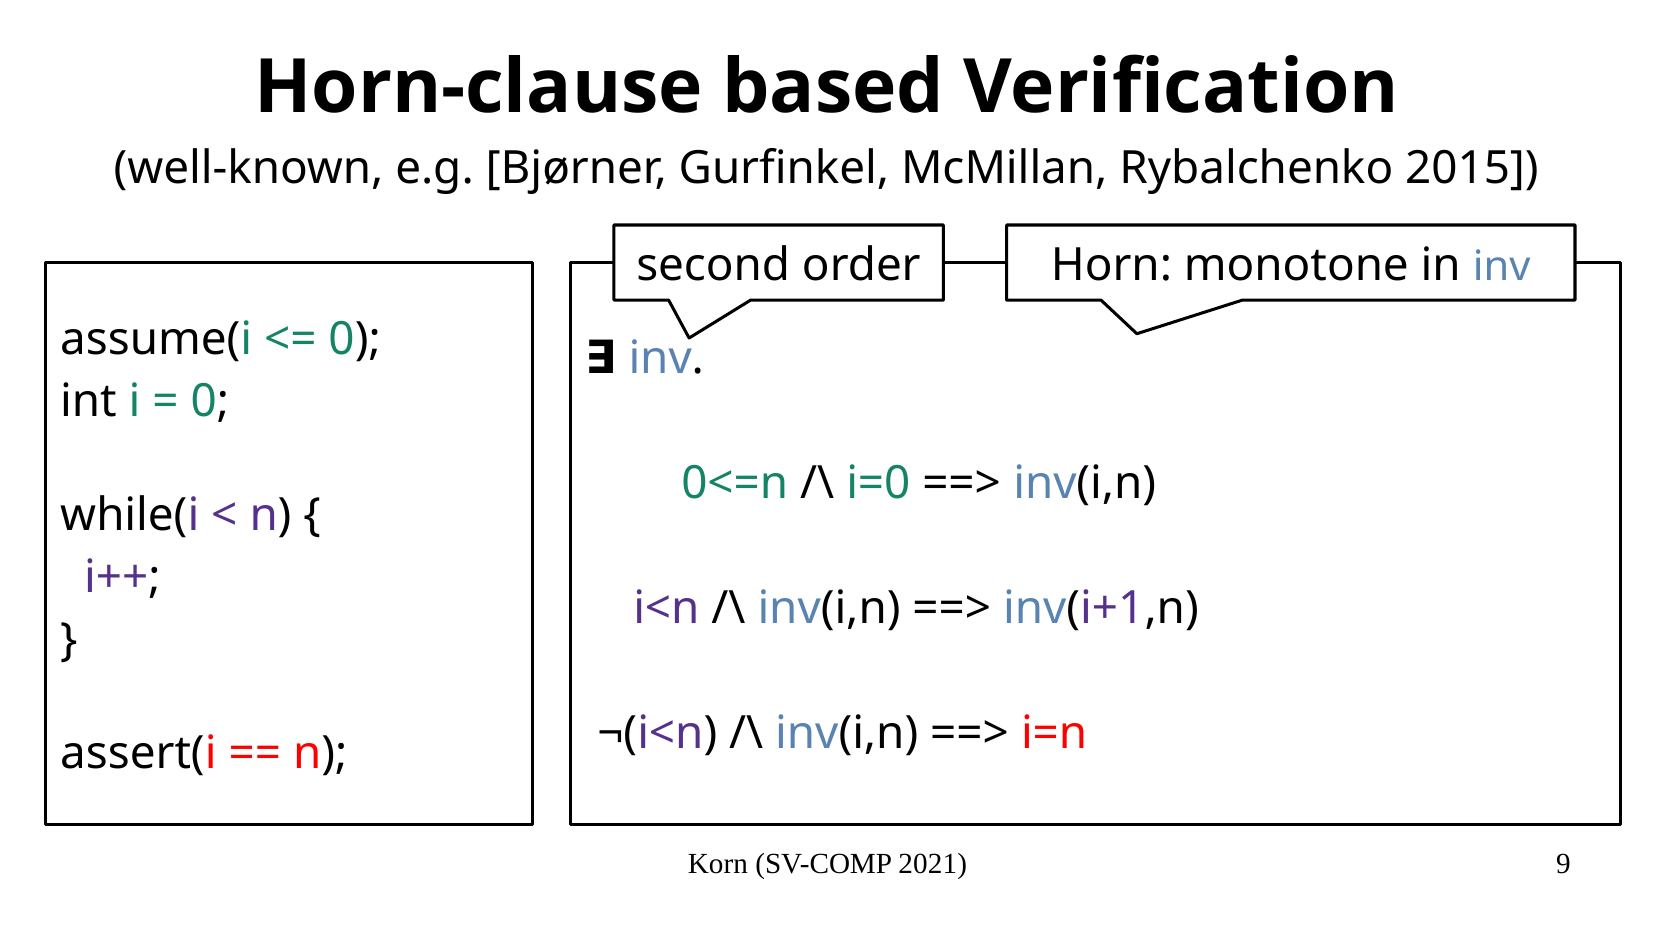

# Horn-clause based Verification (well-known, e.g. [Bjørner, Gurfinkel, McMillan, Rybalchenko 2015])
second order
Horn: monotone in inv
assume(i <= 0);
int i = 0;
while(i < n) {
 i++;
}
assert(i == n);
∃ inv.
 0<=n /\ i=0 ==> inv(i,n)
 i<n /\ inv(i,n) ==> inv(i+1,n)
 ¬(i<n) /\ inv(i,n) ==> i=n
Korn (SV-COMP 2021)
9